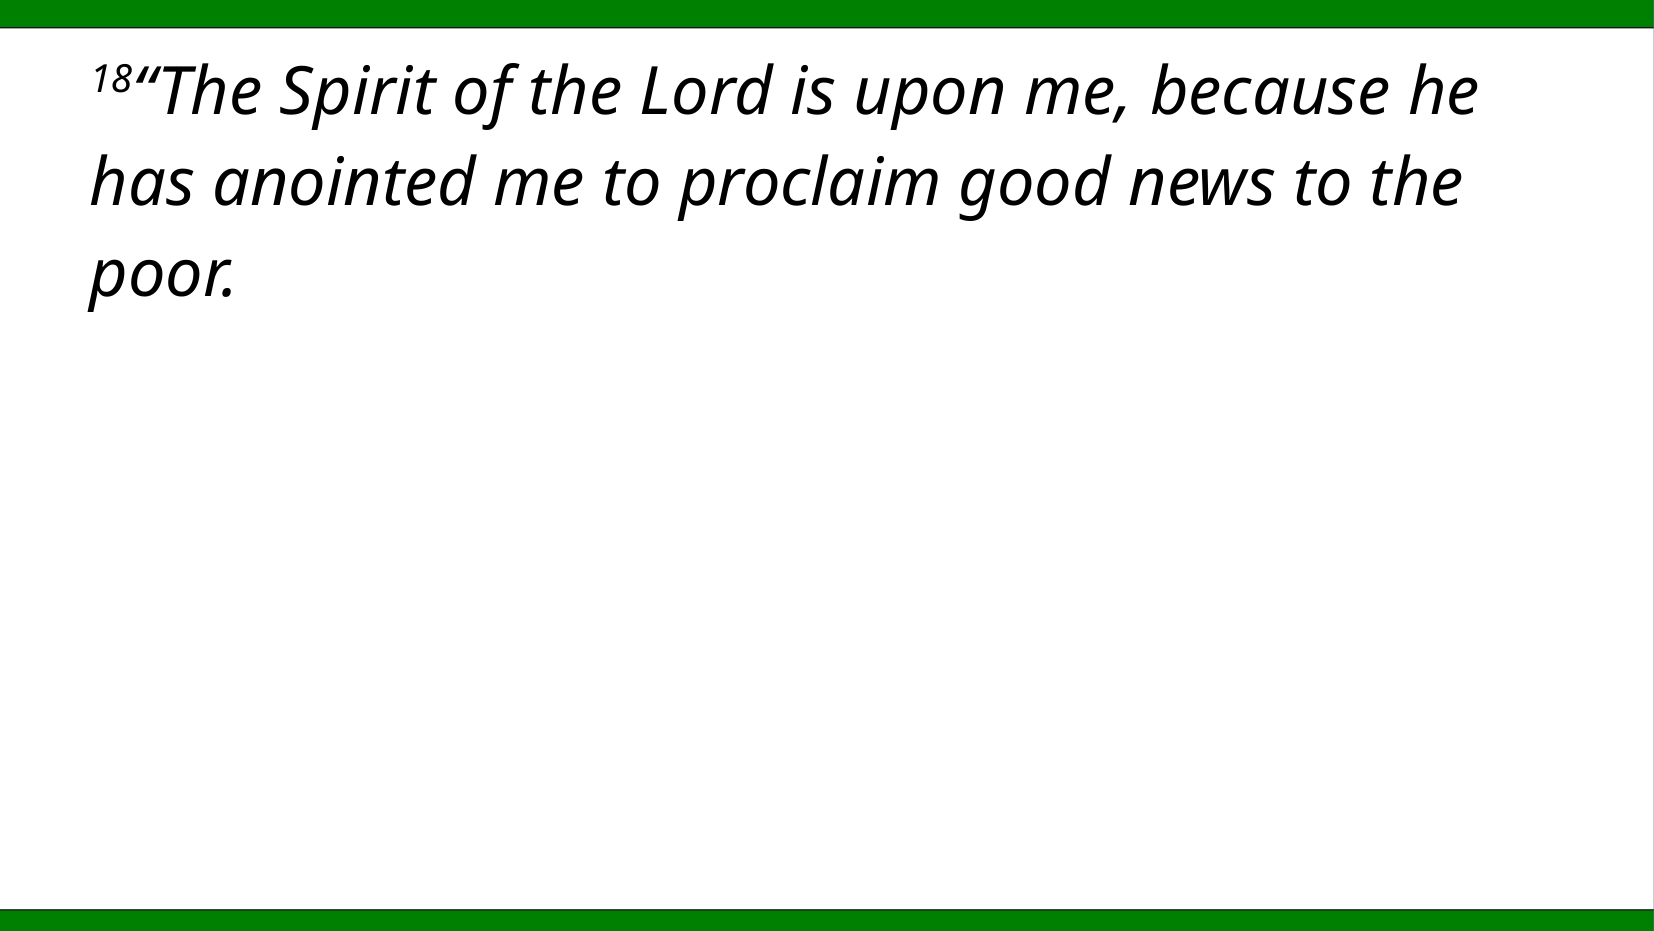

18“The Spirit of the Lord is upon me, because he has anointed me to proclaim good news to the poor.